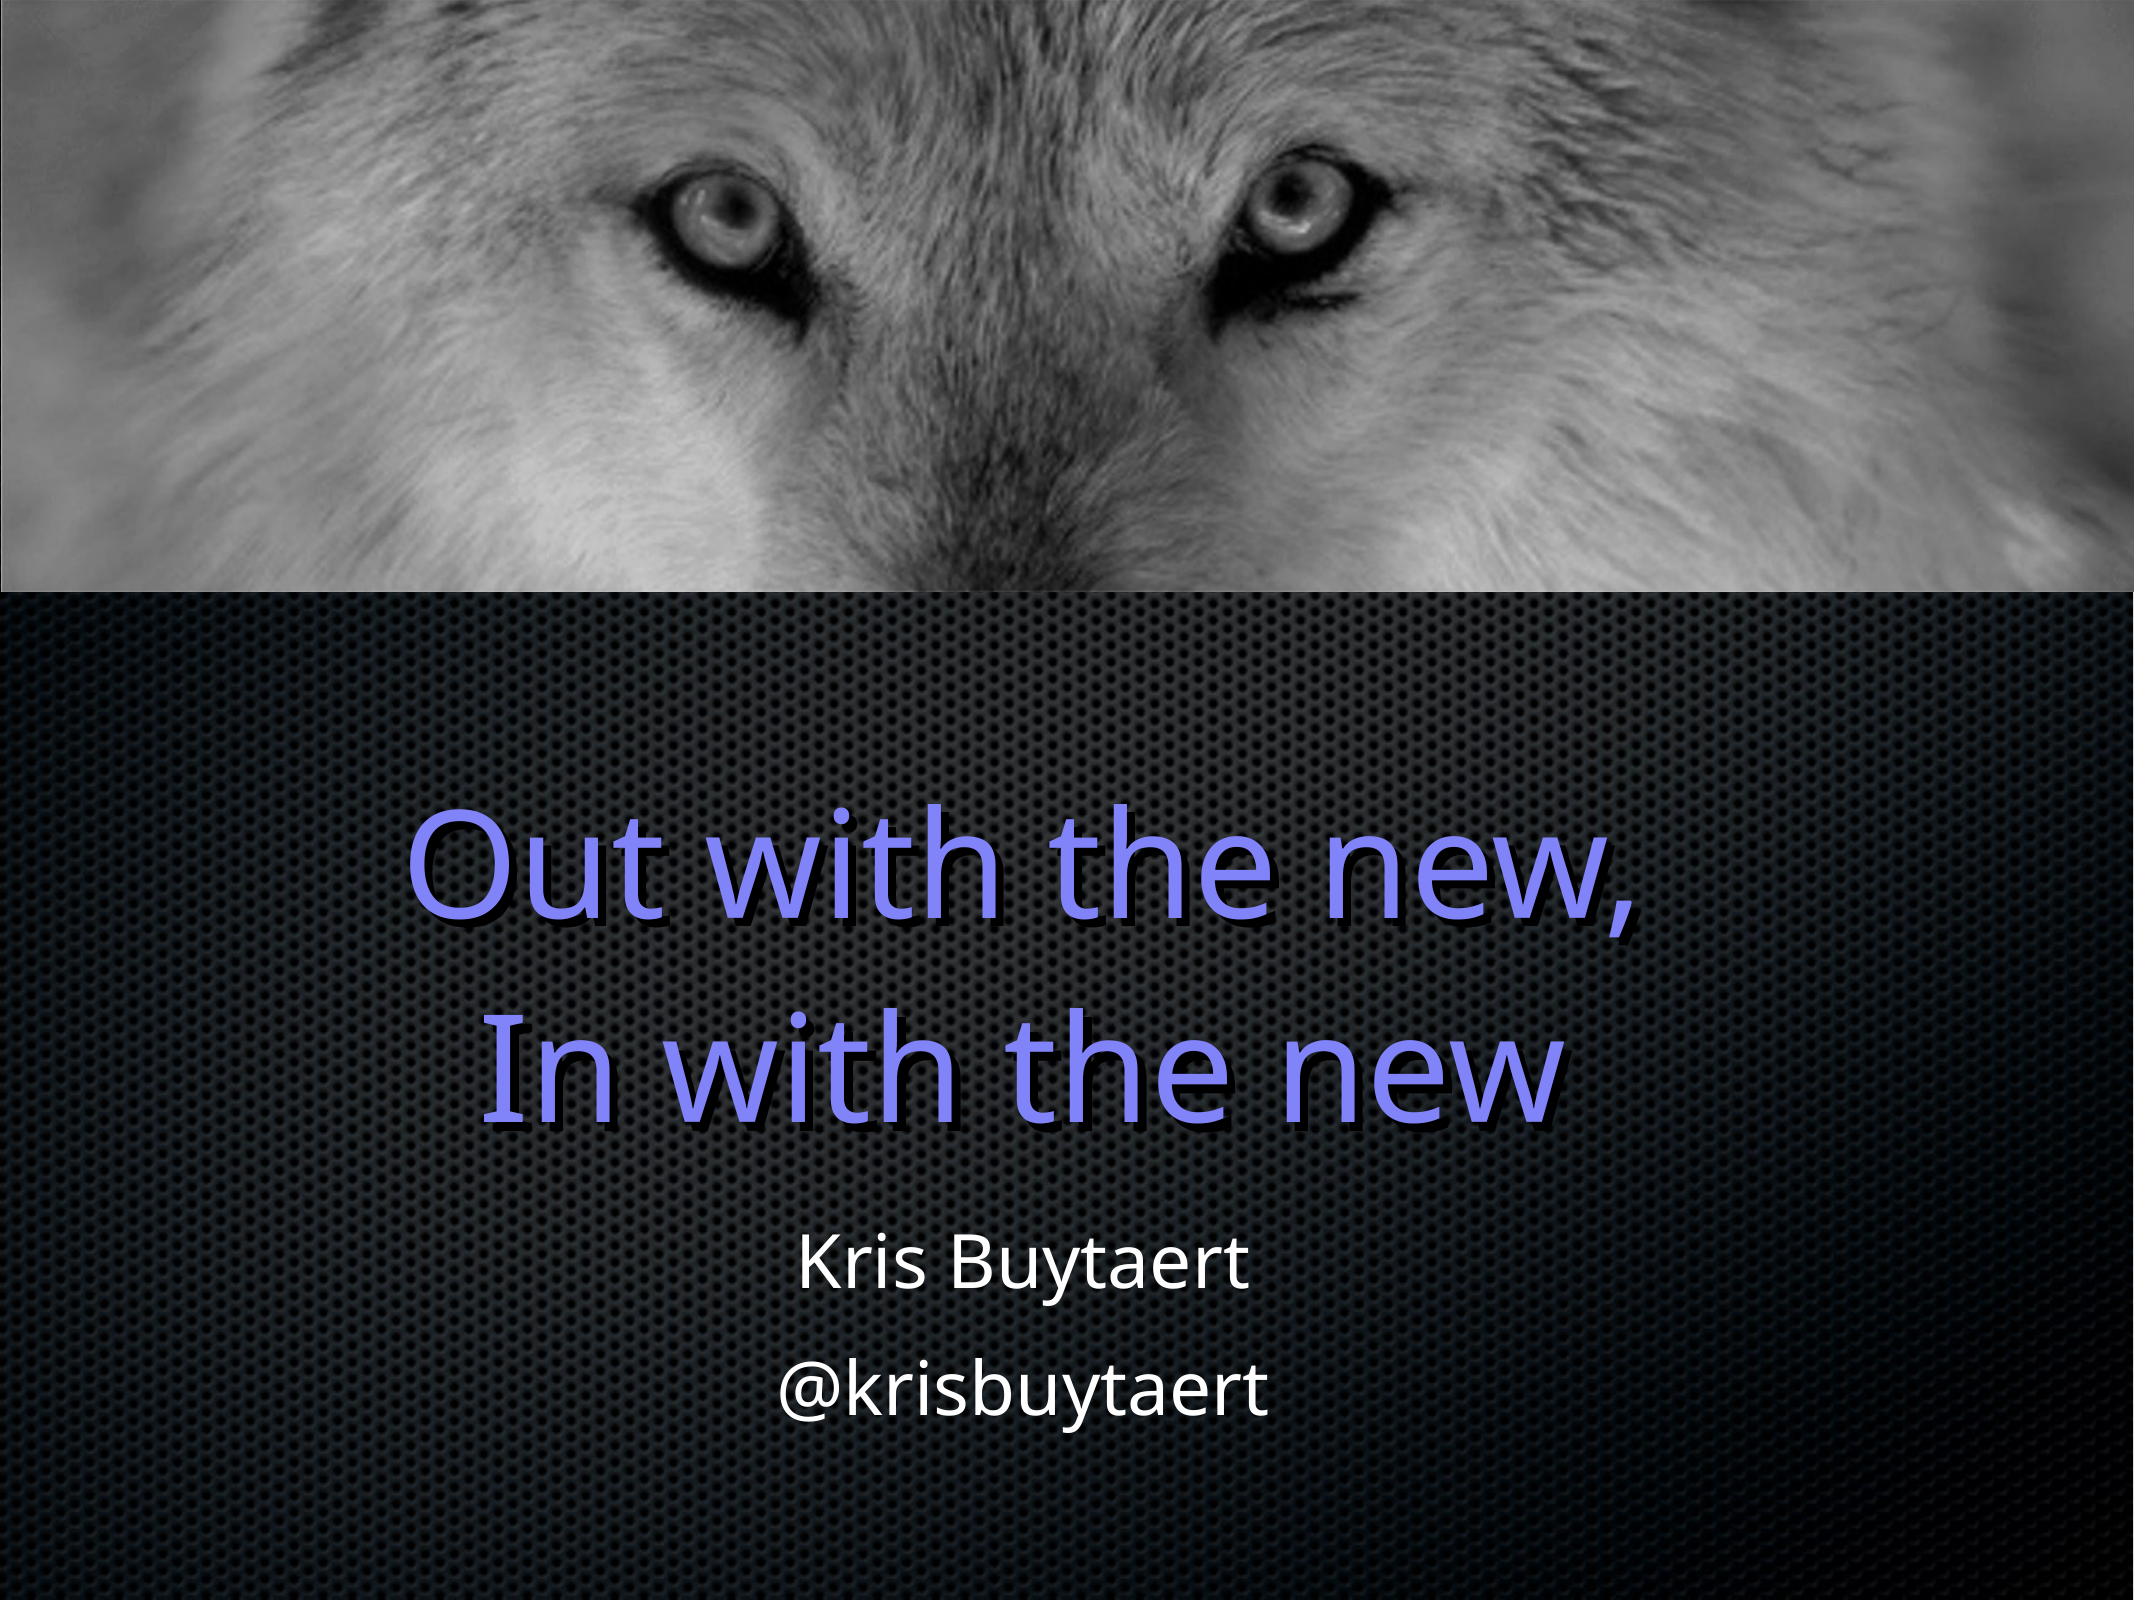

# Out with the new, In with the new
Kris Buytaert
@krisbuytaert